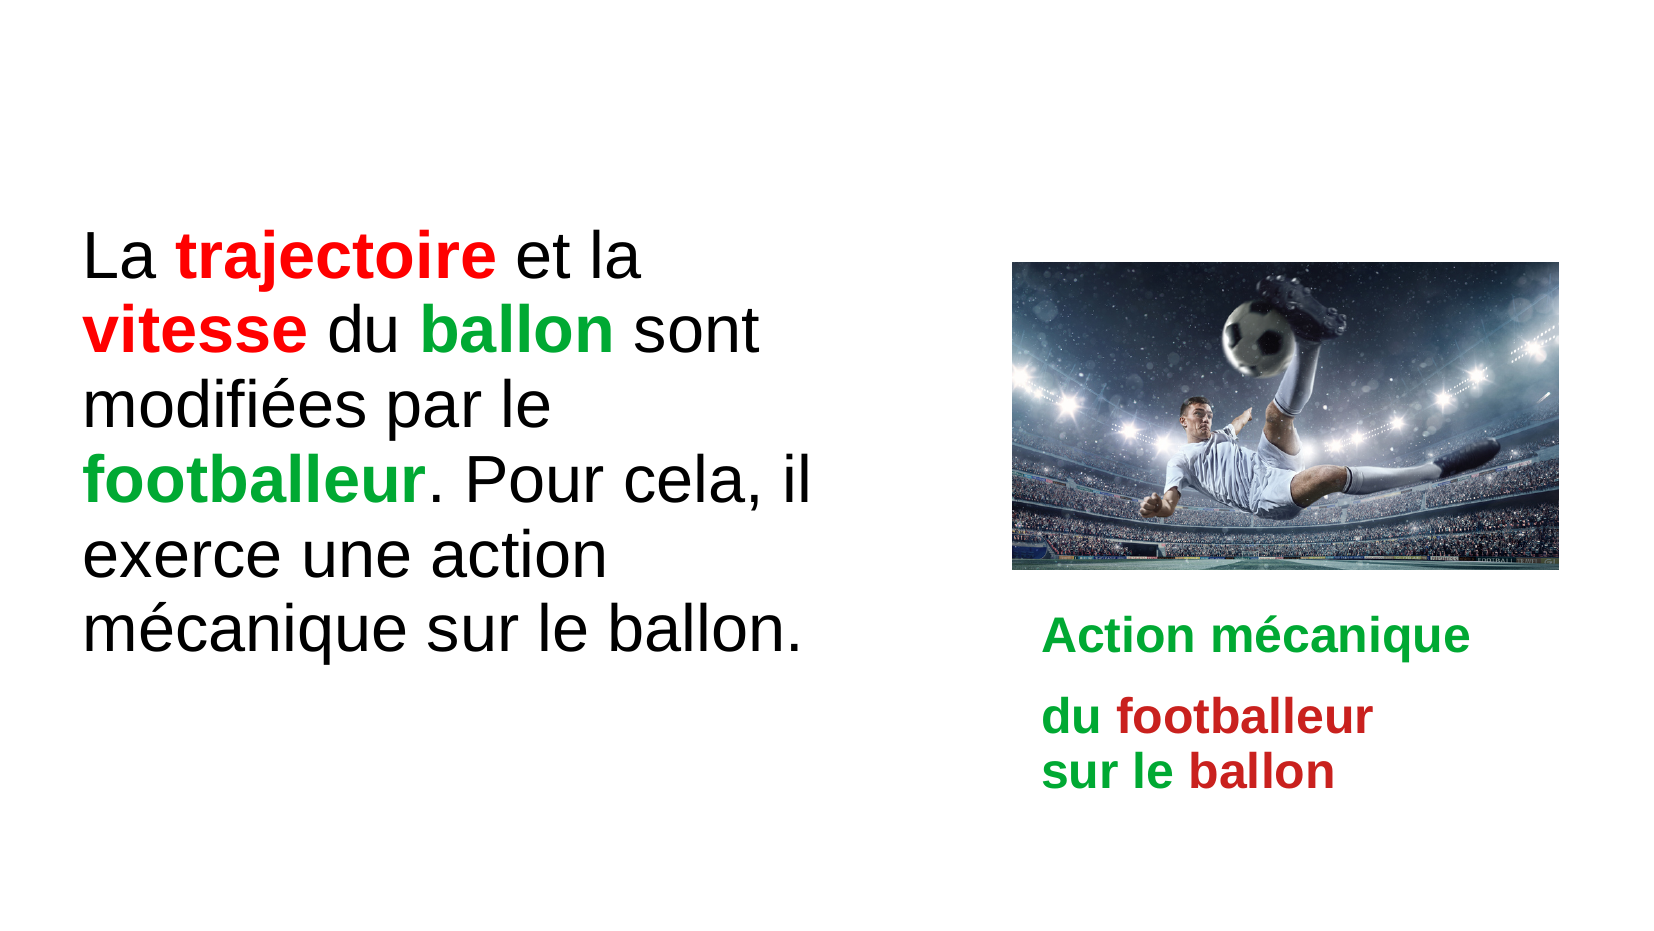

#
La trajectoire et la vitesse du ballon sont modifiées par le footballeur. Pour cela, il exerce une action mécanique sur le ballon.
Action mécanique
du footballeur sur le ballon